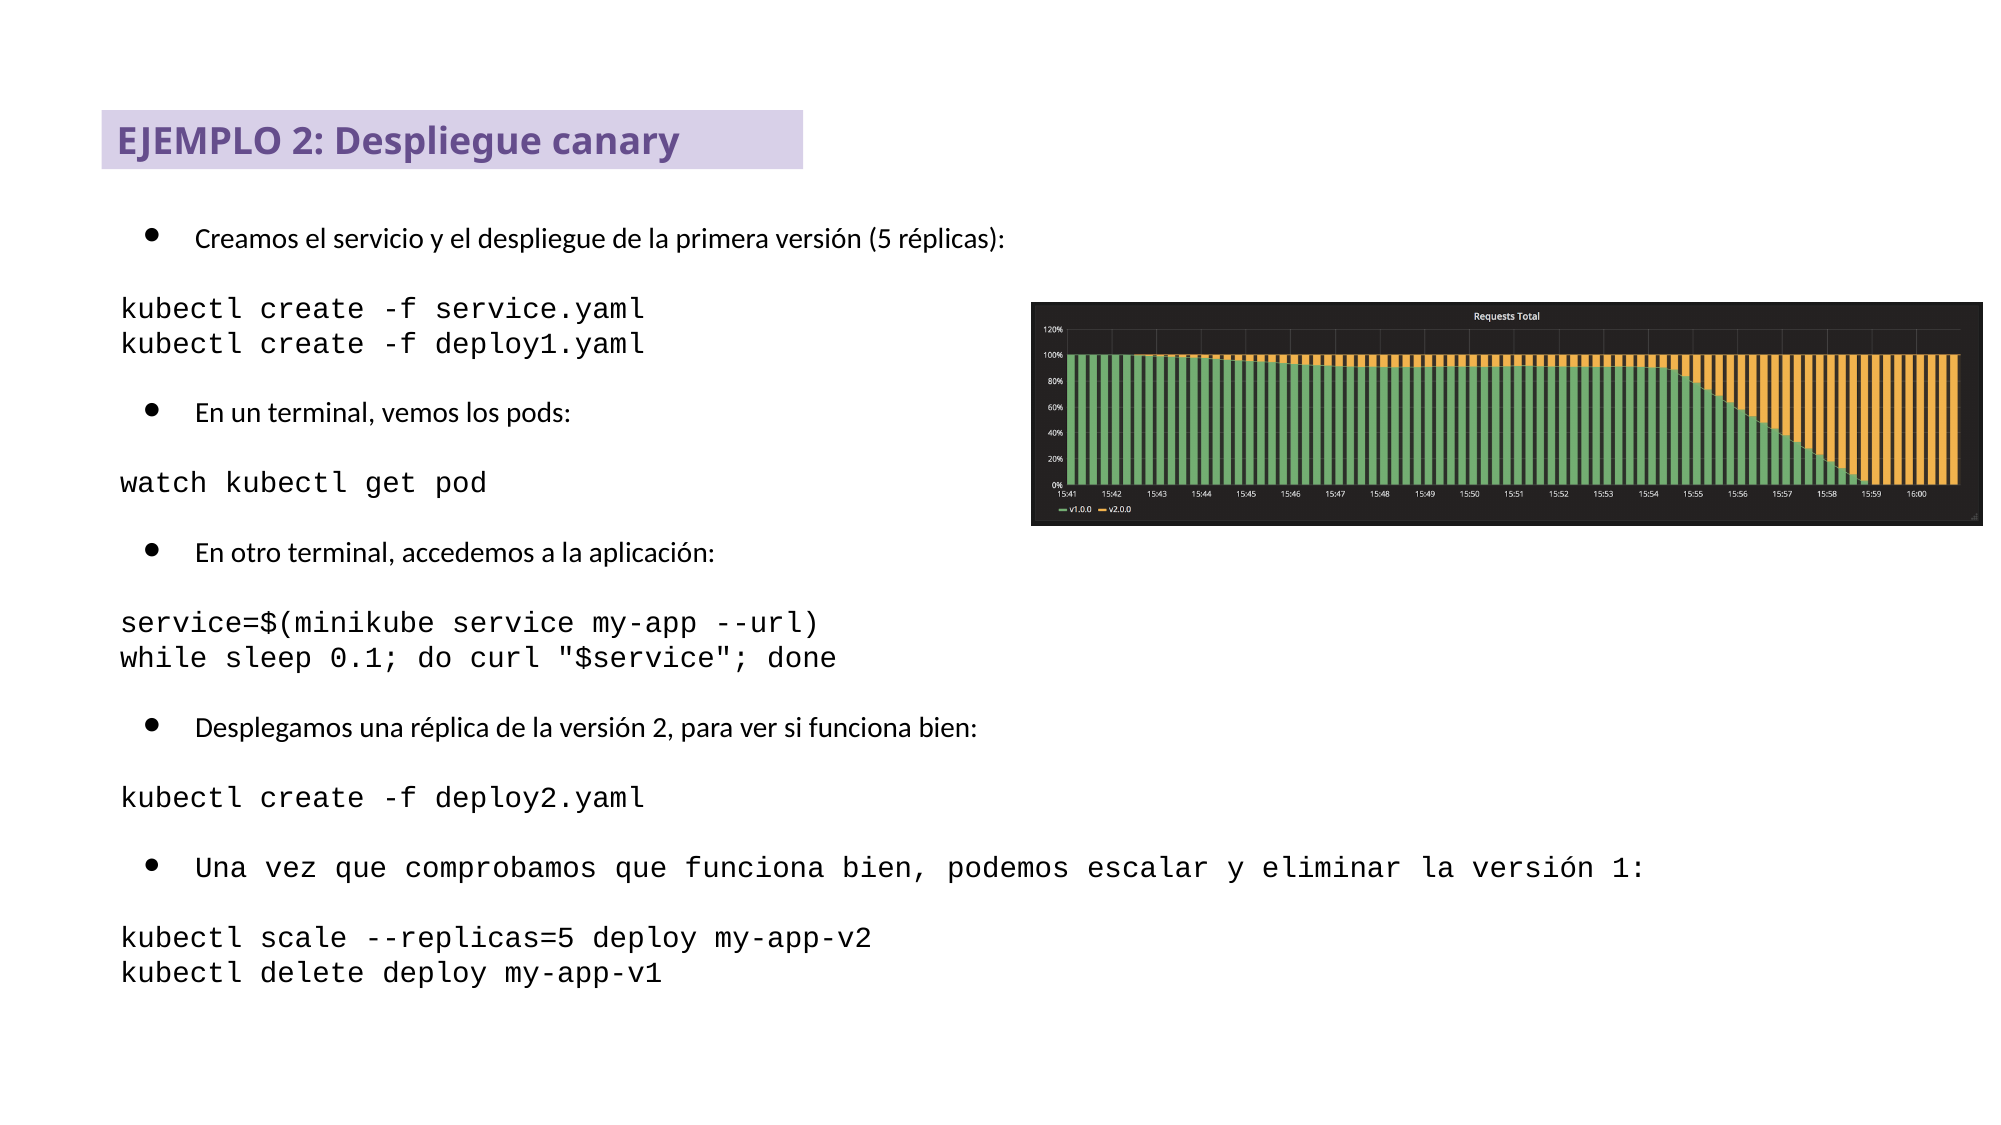

EJEMPLO 2: Despliegue canary
Creamos el servicio y el despliegue de la primera versión (5 réplicas):
kubectl create -f service.yaml
kubectl create -f deploy1.yaml
En un terminal, vemos los pods:
watch kubectl get pod
En otro terminal, accedemos a la aplicación:
service=$(minikube service my-app --url)
while sleep 0.1; do curl "$service"; done
Desplegamos una réplica de la versión 2, para ver si funciona bien:
kubectl create -f deploy2.yaml
Una vez que comprobamos que funciona bien, podemos escalar y eliminar la versión 1:
kubectl scale --replicas=5 deploy my-app-v2
kubectl delete deploy my-app-v1